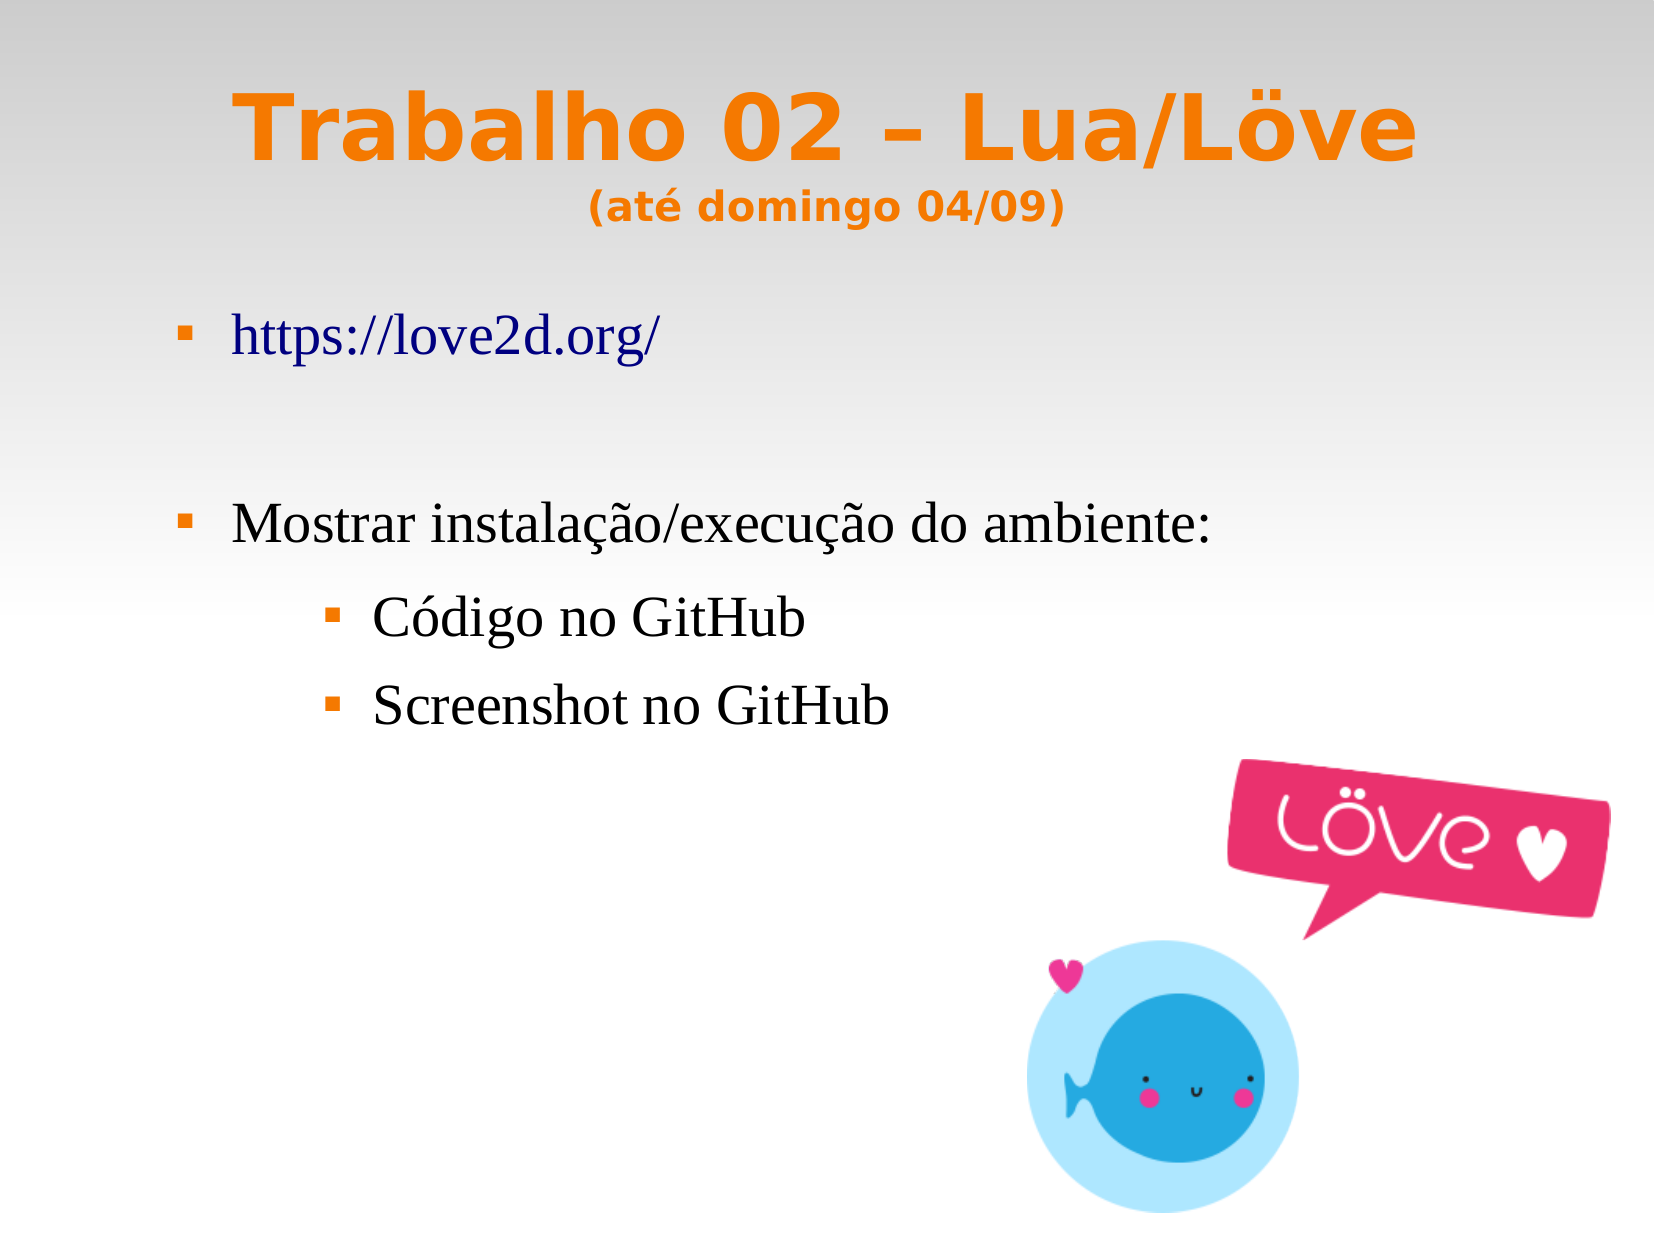

# Trabalho 02 – Lua/Löve (até domingo 04/09)
https://love2d.org/
Mostrar instalação/execução do ambiente:
Código no GitHub
Screenshot no GitHub